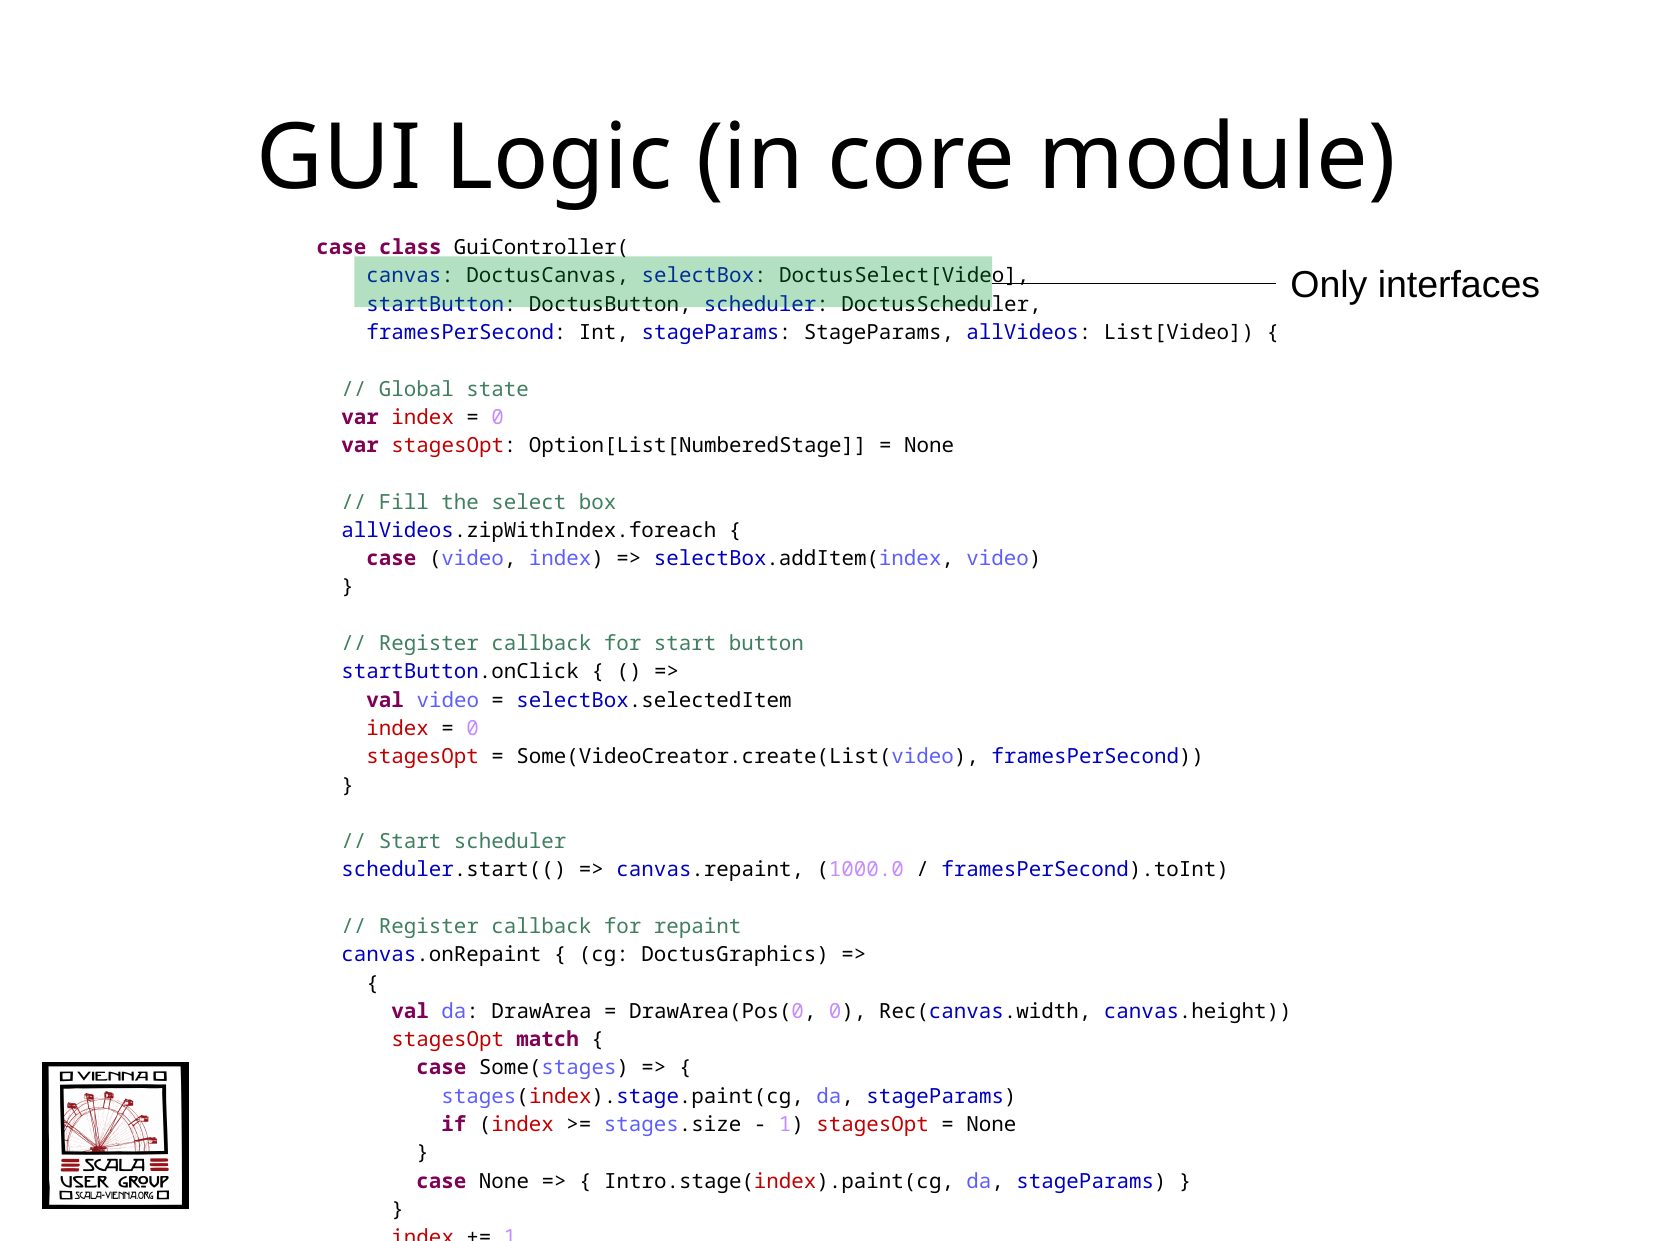

# GUI Logic (in core module)
case class GuiController(
 canvas: DoctusCanvas, selectBox: DoctusSelect[Video],
 startButton: DoctusButton, scheduler: DoctusScheduler,
 framesPerSecond: Int, stageParams: StageParams, allVideos: List[Video]) {
 // Global state
 var index = 0
 var stagesOpt: Option[List[NumberedStage]] = None
 // Fill the select box
 allVideos.zipWithIndex.foreach {
 case (video, index) => selectBox.addItem(index, video)
 }
 // Register callback for start button
 startButton.onClick { () =>
 val video = selectBox.selectedItem
 index = 0
 stagesOpt = Some(VideoCreator.create(List(video), framesPerSecond))
 }
 // Start scheduler
 scheduler.start(() => canvas.repaint, (1000.0 / framesPerSecond).toInt)
 // Register callback for repaint
 canvas.onRepaint { (cg: DoctusGraphics) =>
 {
 val da: DrawArea = DrawArea(Pos(0, 0), Rec(canvas.width, canvas.height))
 stagesOpt match {
 case Some(stages) => {
 stages(index).stage.paint(cg, da, stageParams)
 if (index >= stages.size - 1) stagesOpt = None
 }
 case None => { Intro.stage(index).paint(cg, da, stageParams) }
 }
 index += 1
 }
 }
}
Only interfaces